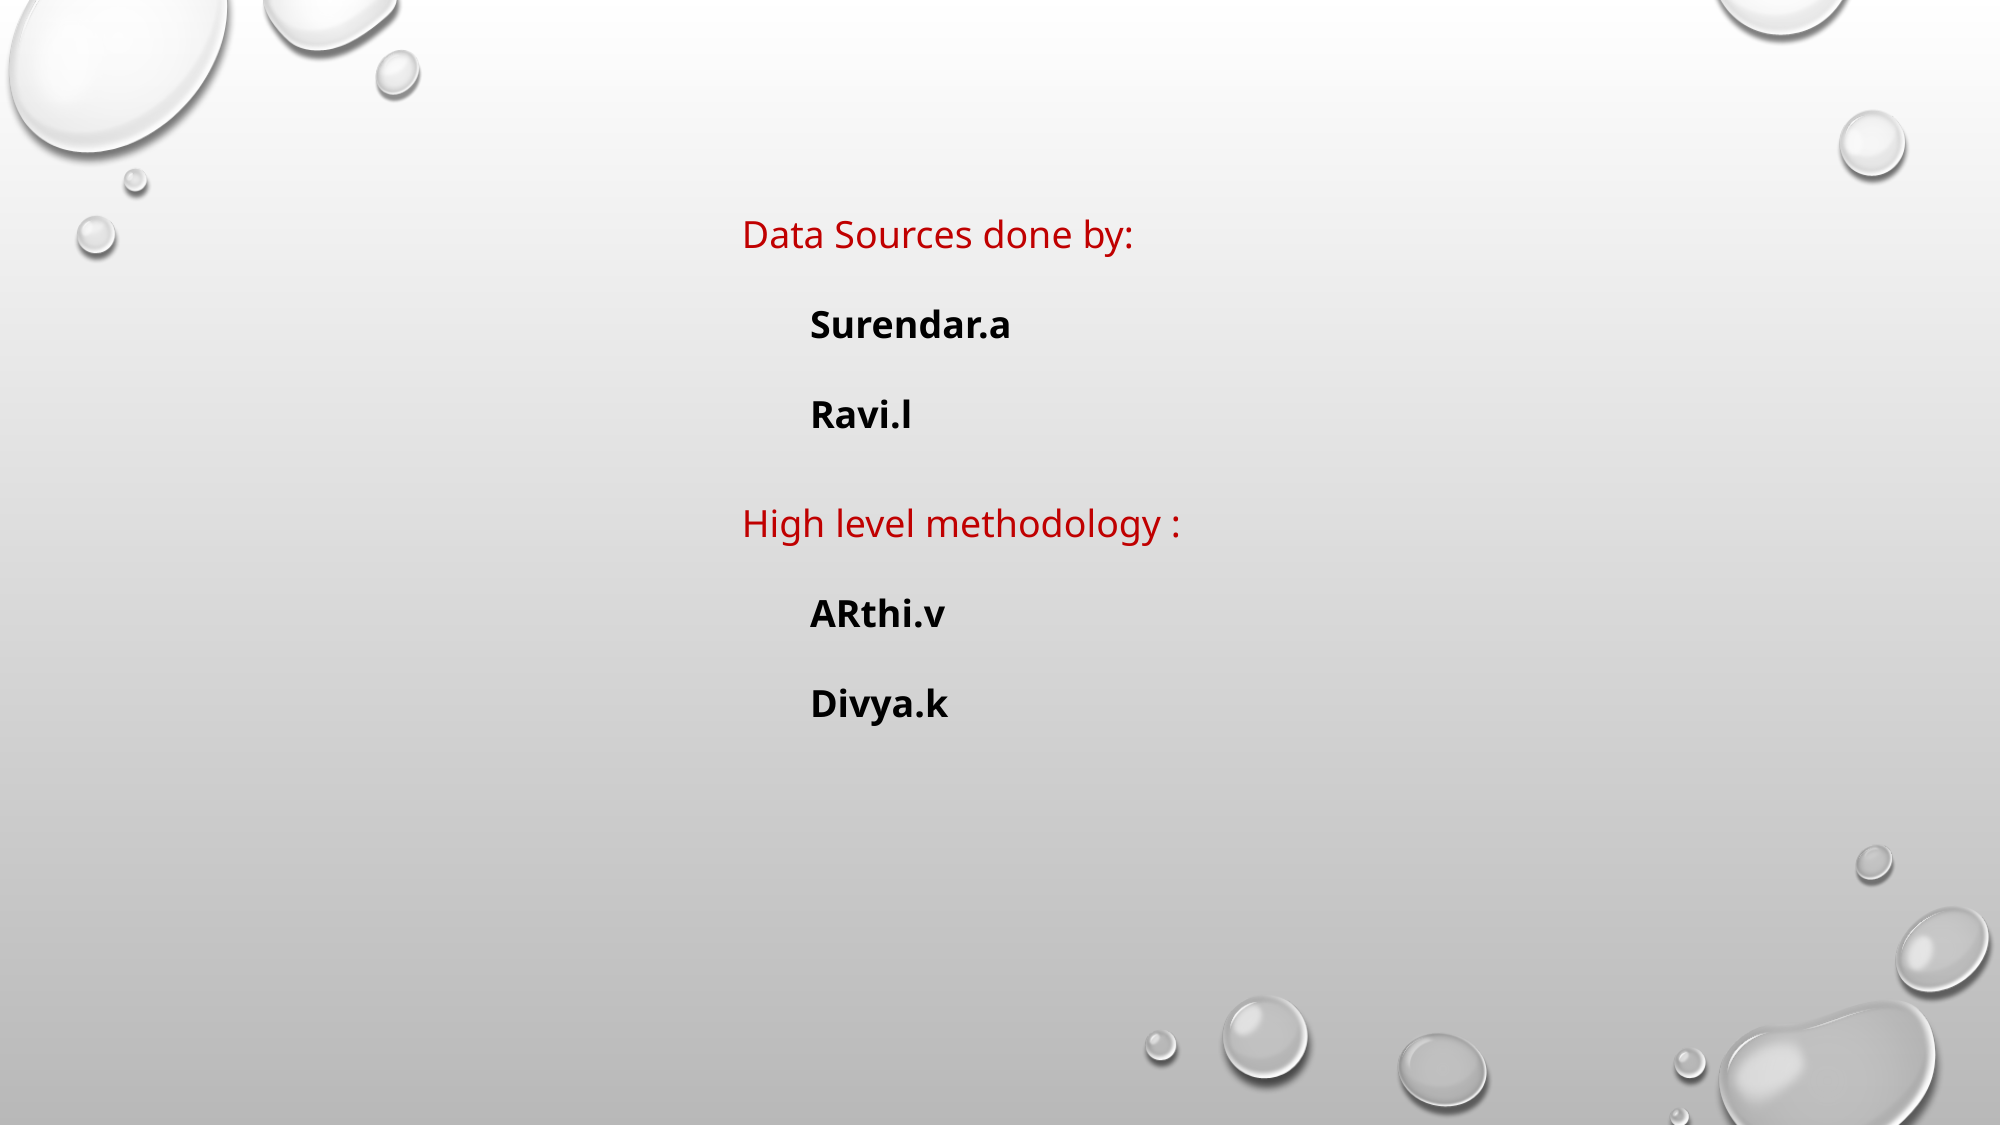

Data Sources done by:
 Surendar.a
 Ravi.l
High level methodology :
 ARthi.v
 Divya.k